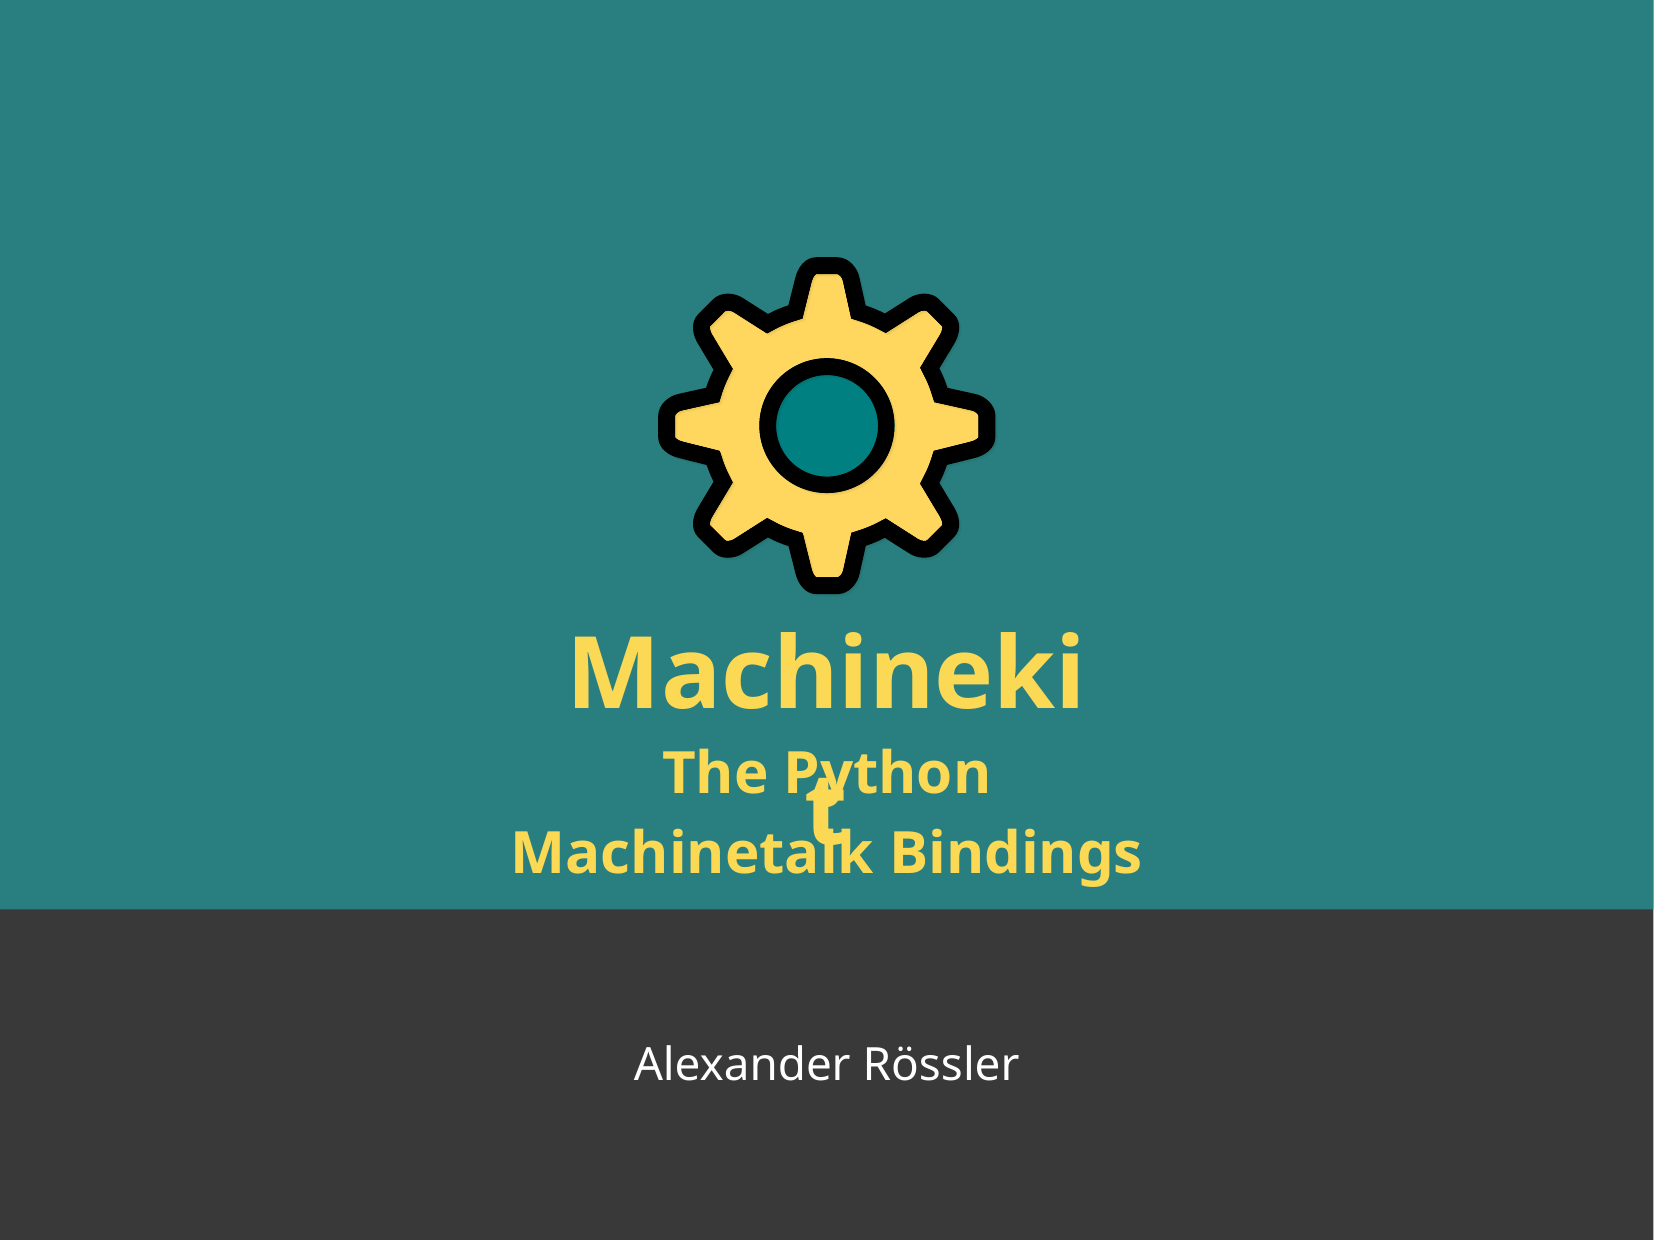

# The Python Machinetalk Bindings
Alexander Rössler